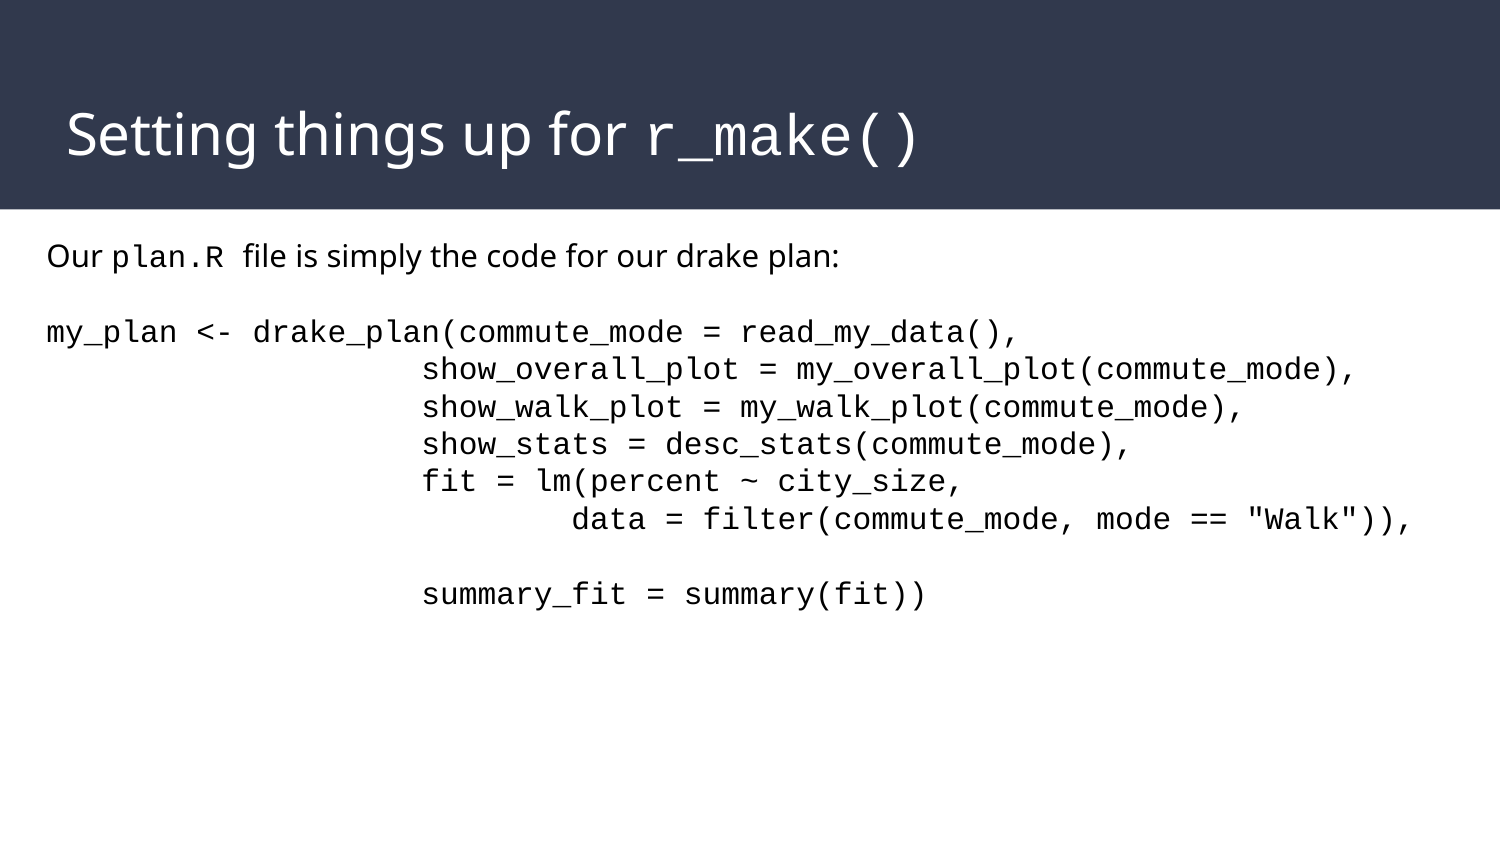

# Setting things up for r_make()
Our plan.R file is simply the code for our drake plan:
my_plan <- drake_plan(commute_mode = read_my_data(),
 	show_overall_plot = my_overall_plot(commute_mode),
 	show_walk_plot = my_walk_plot(commute_mode),
 	show_stats = desc_stats(commute_mode),
 	fit = lm(percent ~ city_size,
 	data = filter(commute_mode, mode == "Walk")),
 	summary_fit = summary(fit))